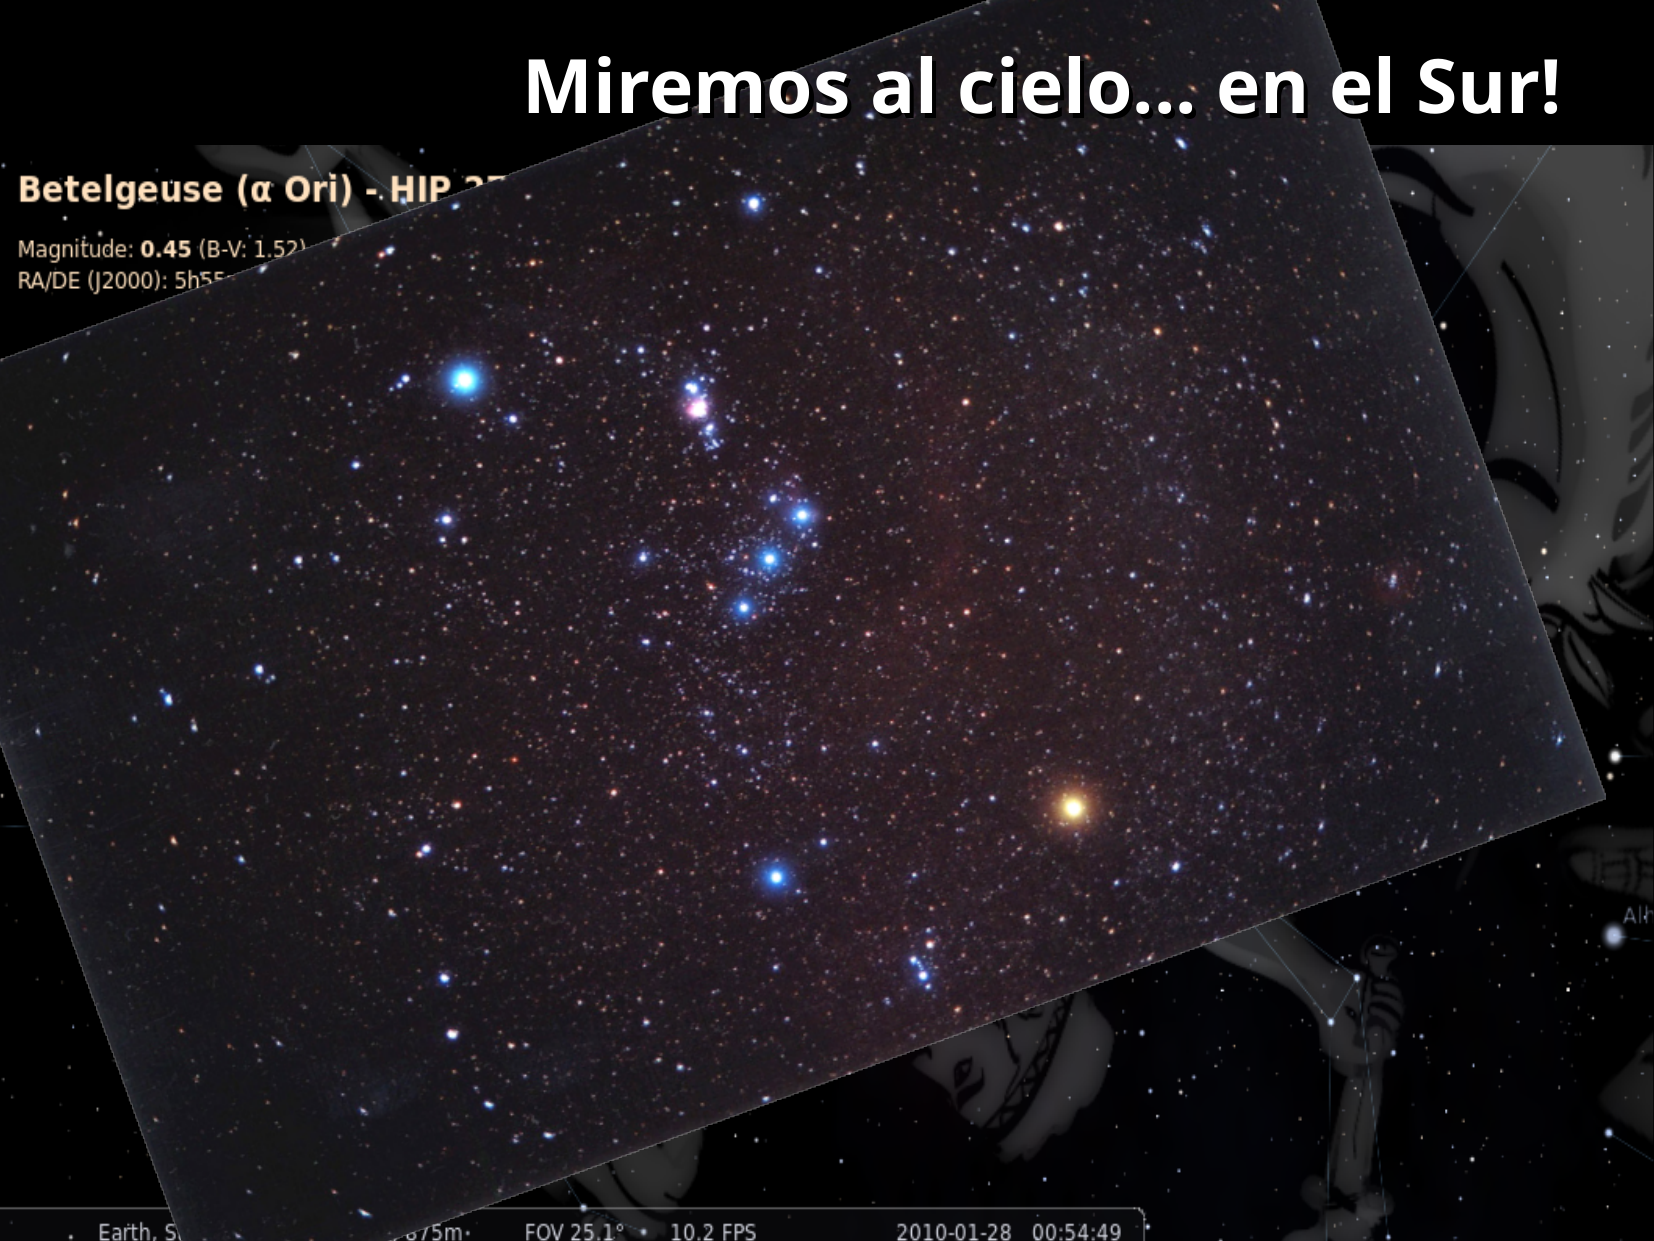

# Miremos al cielo... en el Sur!
H. Asorey - Física IV B
25